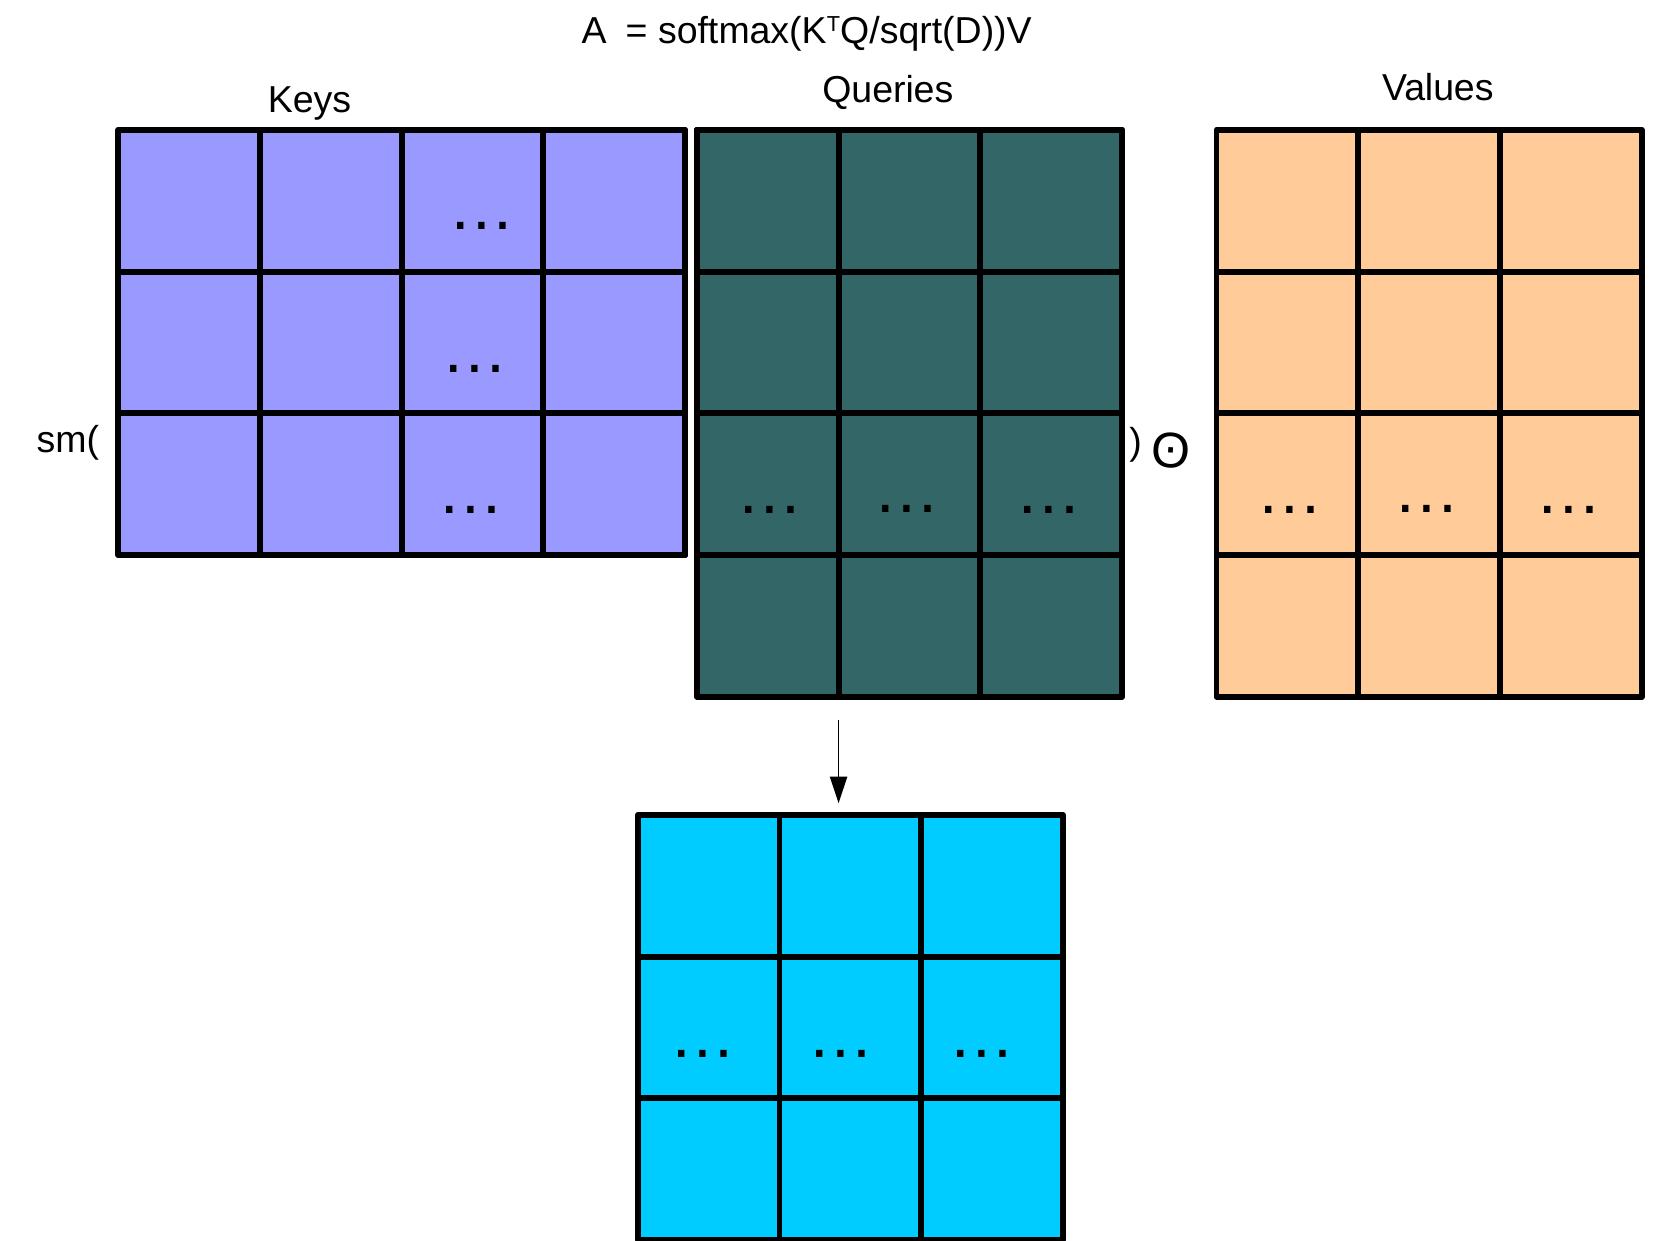

A = softmax(KTQ/sqrt(D))V
Values
Queries
Keys
…
…
sm(
)
ʘ
…
…
…
…
…
…
…
…
…
…